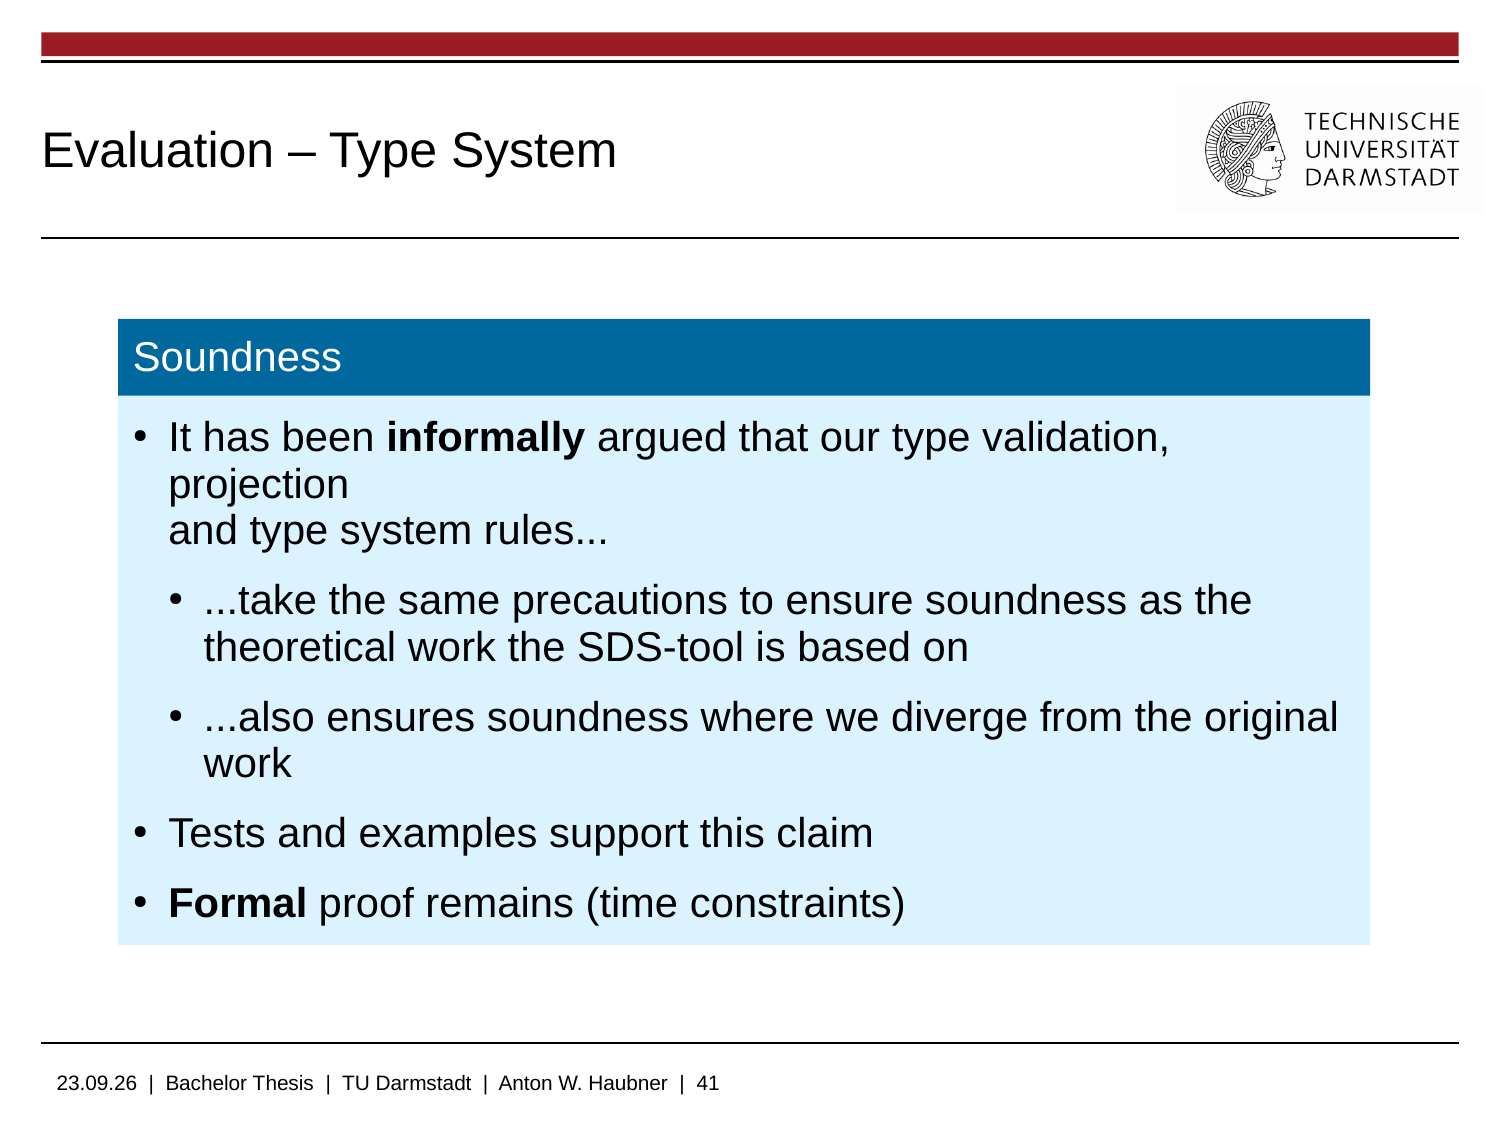

# Evaluation – Type System
Soundness
It has been informally argued that our type validation, projection
and type system rules...
...take the same precautions to ensure soundness as the
theoretical work the SDS-tool is based on
...also ensures soundness where we diverge from the original
work
Tests and examples support this claim
Formal proof remains (time constraints)